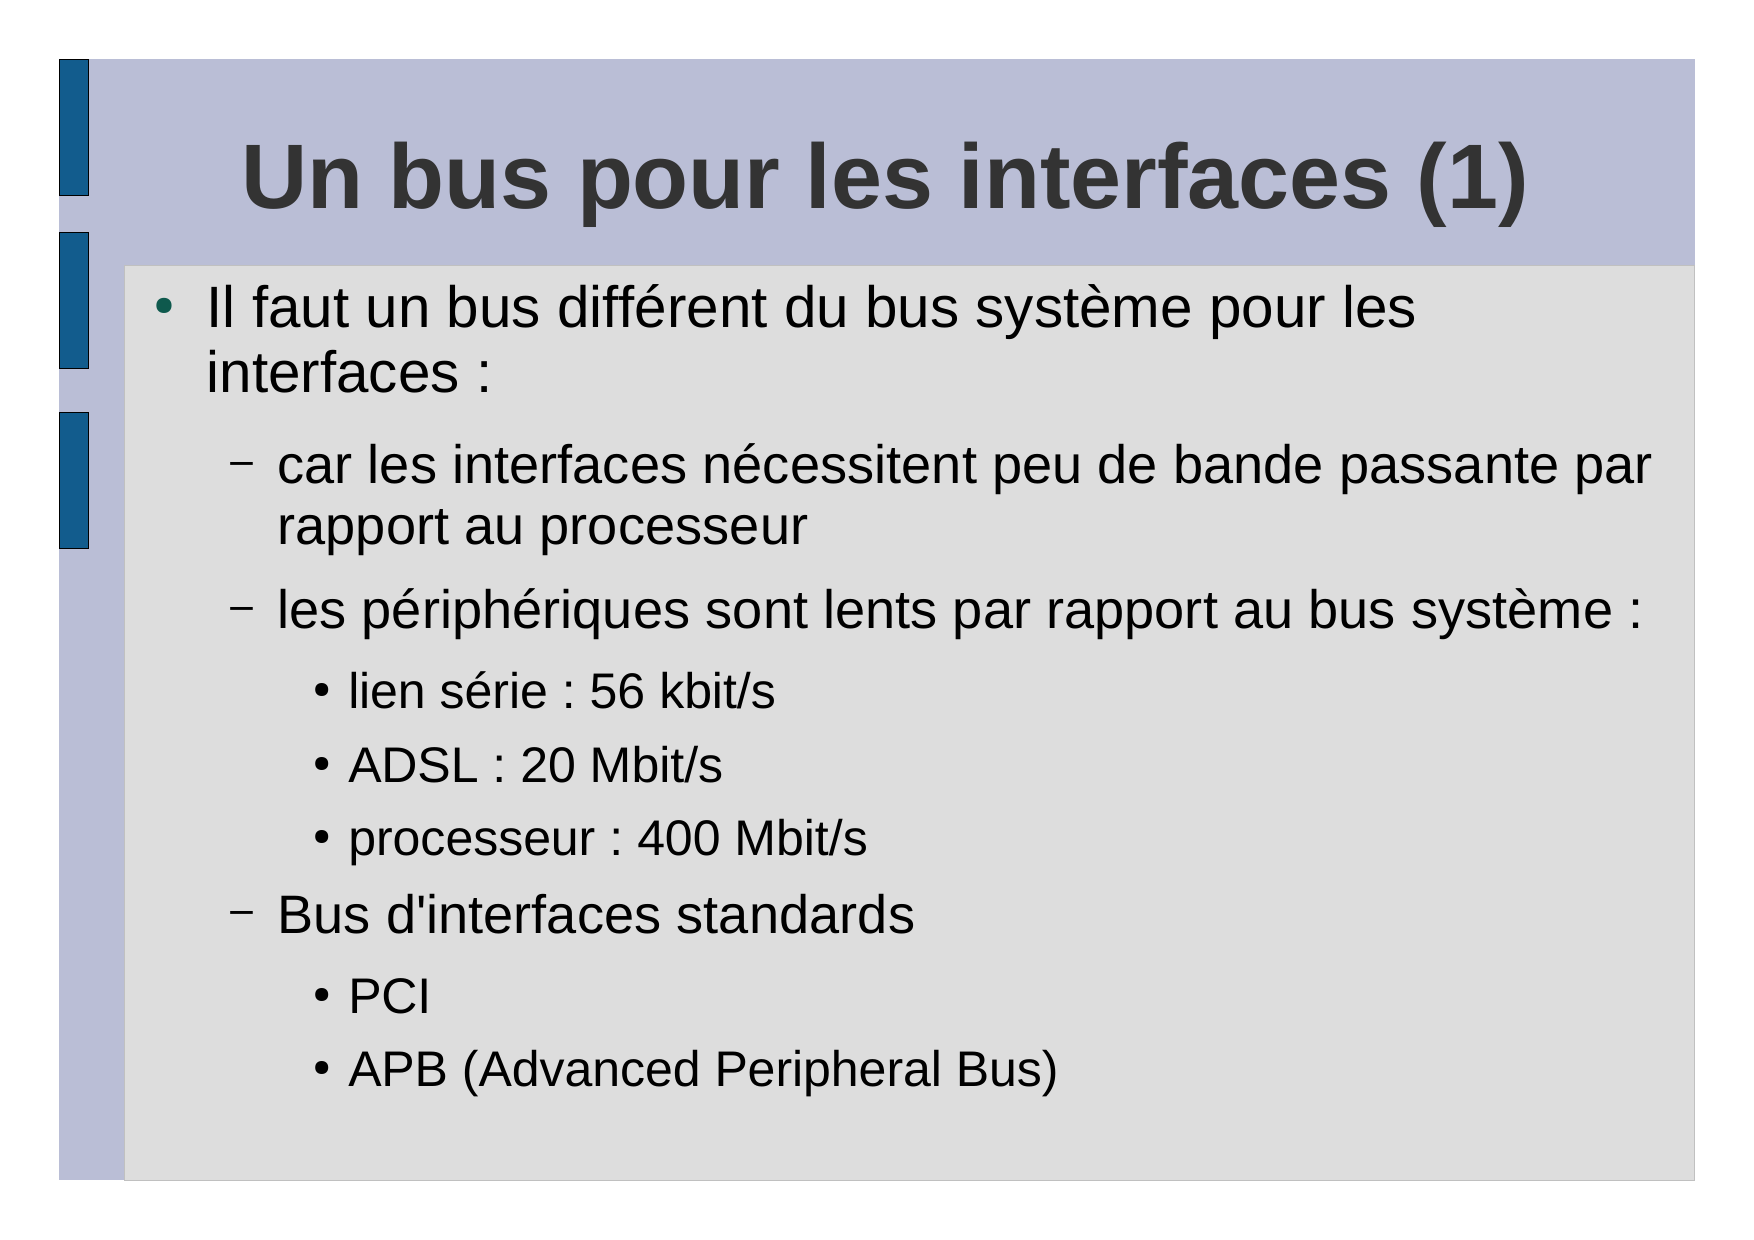

# Un bus pour les interfaces (1)
Il faut un bus différent du bus système pour les interfaces :
car les interfaces nécessitent peu de bande passante par rapport au processeur
les périphériques sont lents par rapport au bus système :
lien série : 56 kbit/s
ADSL : 20 Mbit/s
processeur : 400 Mbit/s
Bus d'interfaces standards
PCI
APB (Advanced Peripheral Bus)